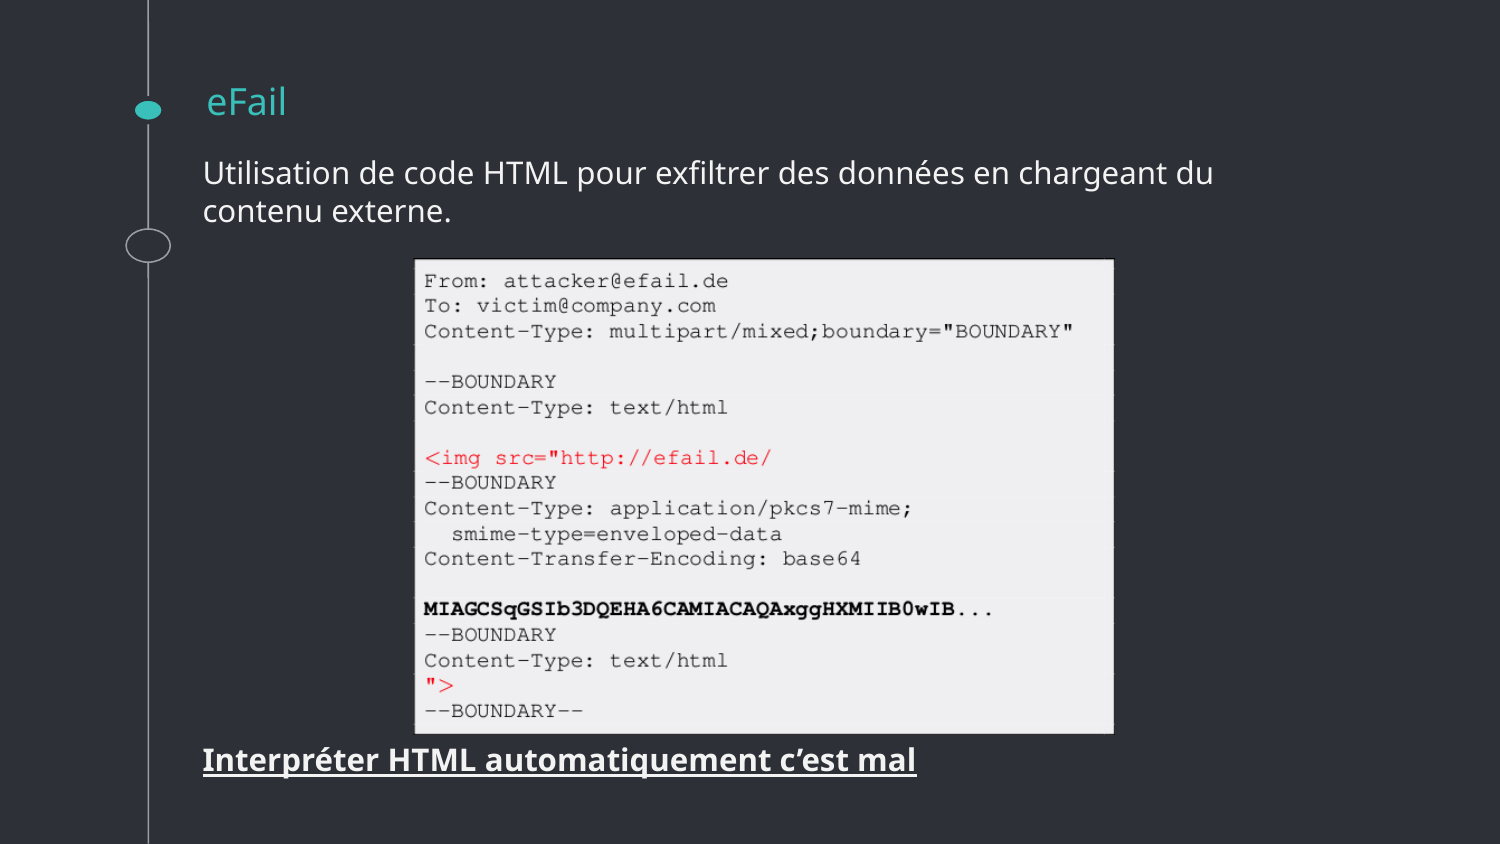

# eFail
Utilisation de code HTML pour exfiltrer des données en chargeant du contenu externe.
Interpréter HTML automatiquement c’est mal